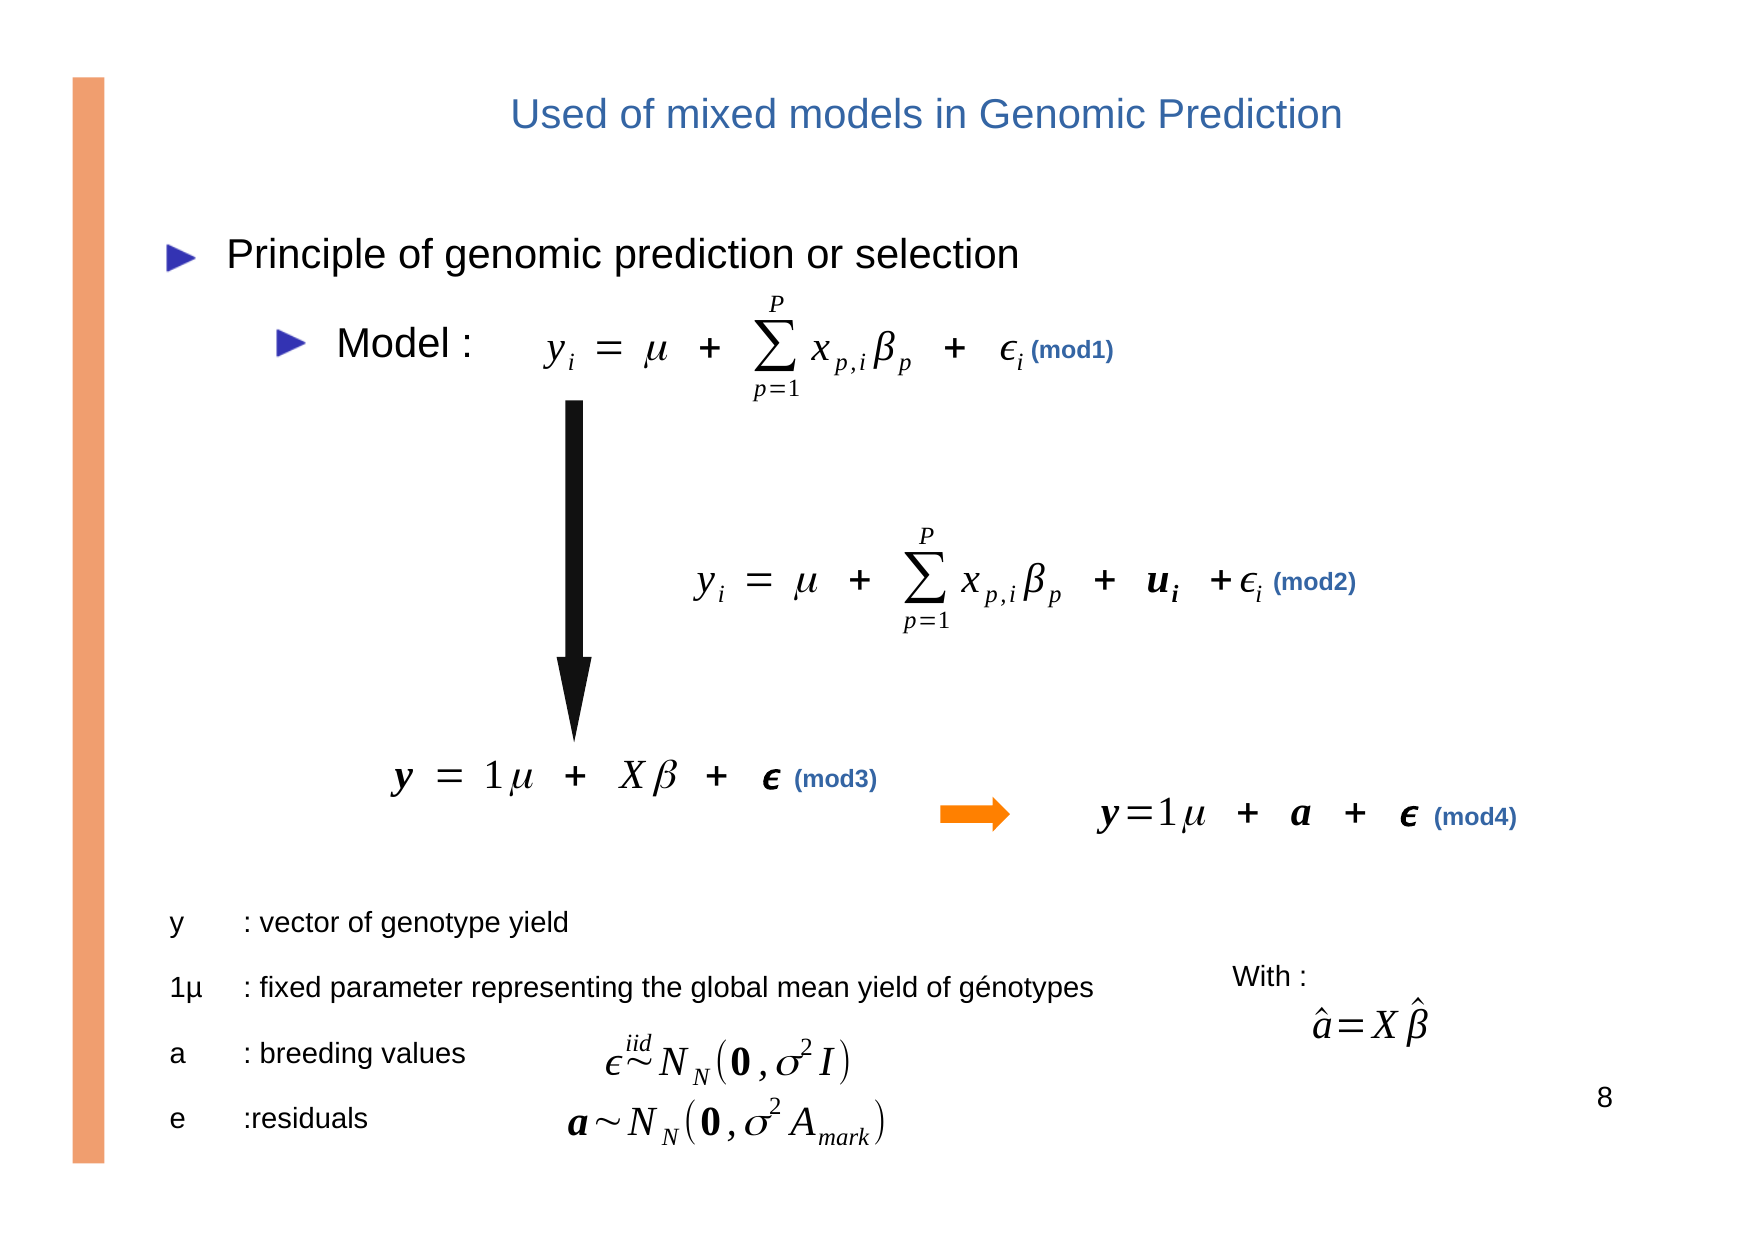

Used of mixed models in Genomic Prediction
Principle of genomic prediction or selection
Model :
(mod1)
(mod2)
(mod3)
(mod4)
y 	: vector of genotype yield
1µ 	: fixed parameter representing the global mean yield of génotypes
a 	: breeding values
e 	:residuals
With :
8